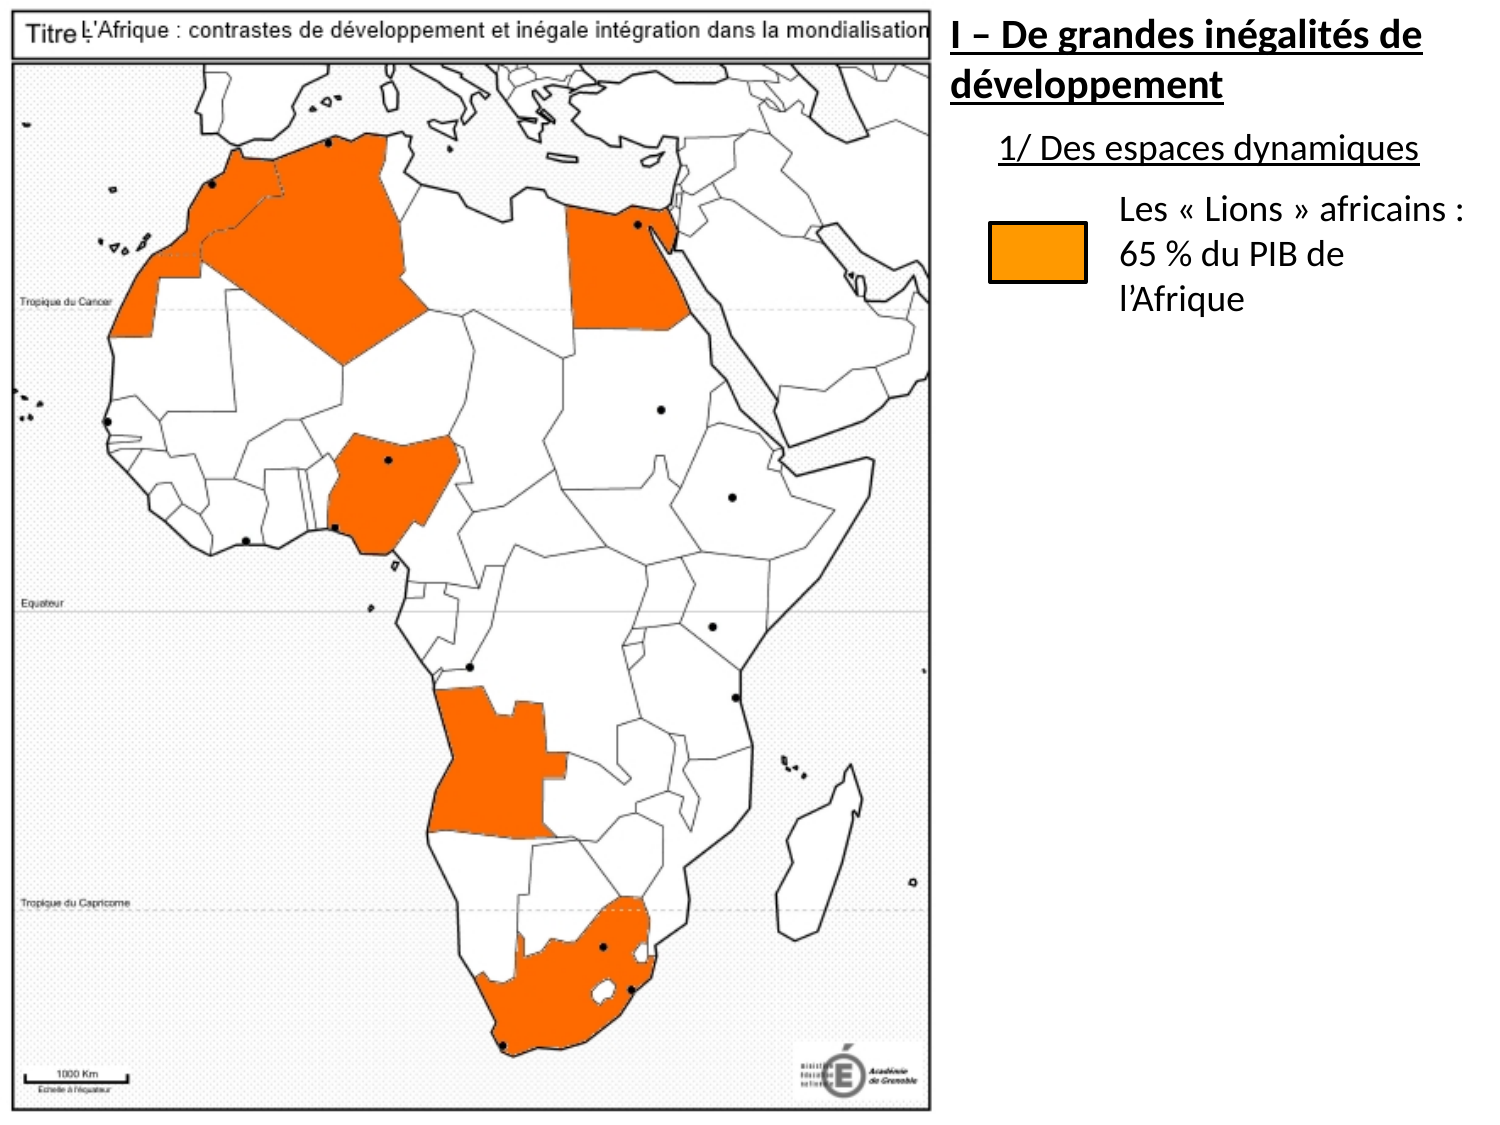

I – De grandes inégalités de développement
1/ Des espaces dynamiques
Les « Lions » africains : 65 % du PIB de l’Afrique